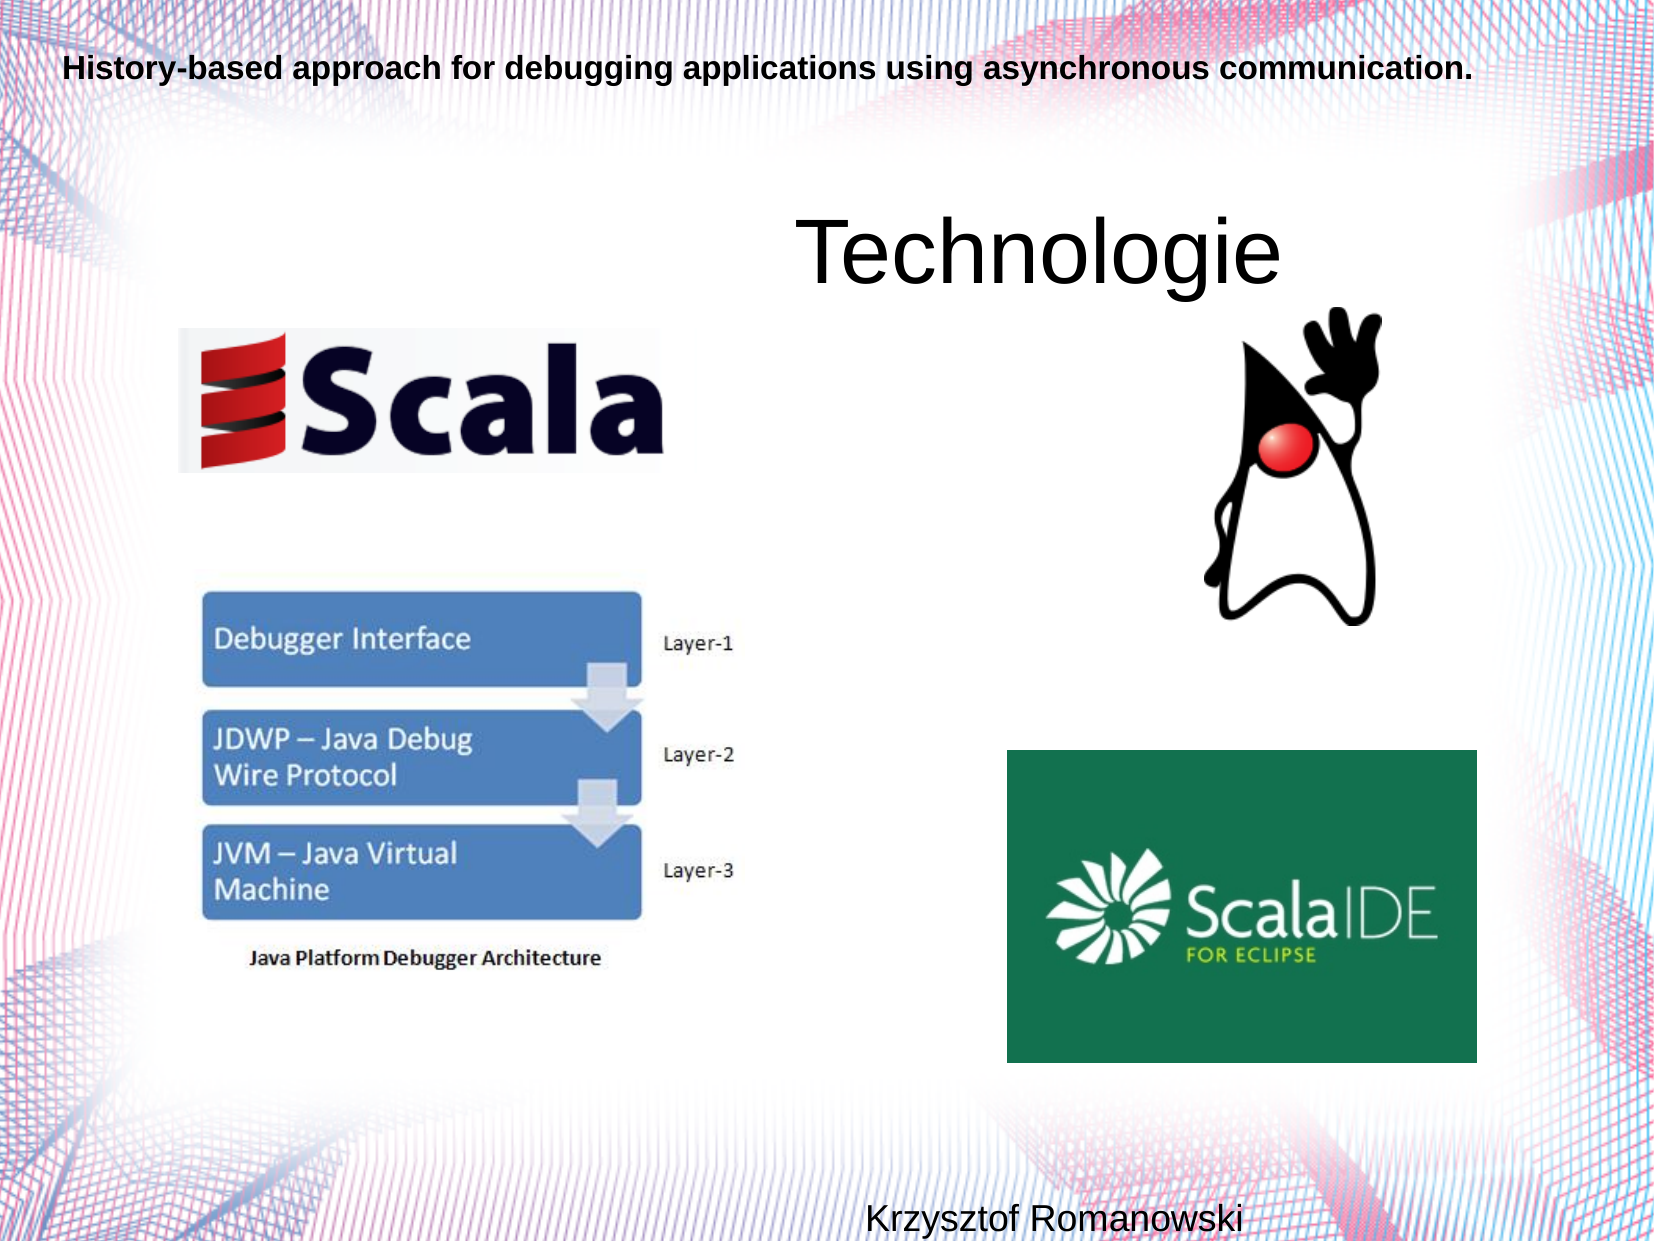

History-based approach for debugging applications using asynchronous communication.
Technologie
Krzysztof Romanowski